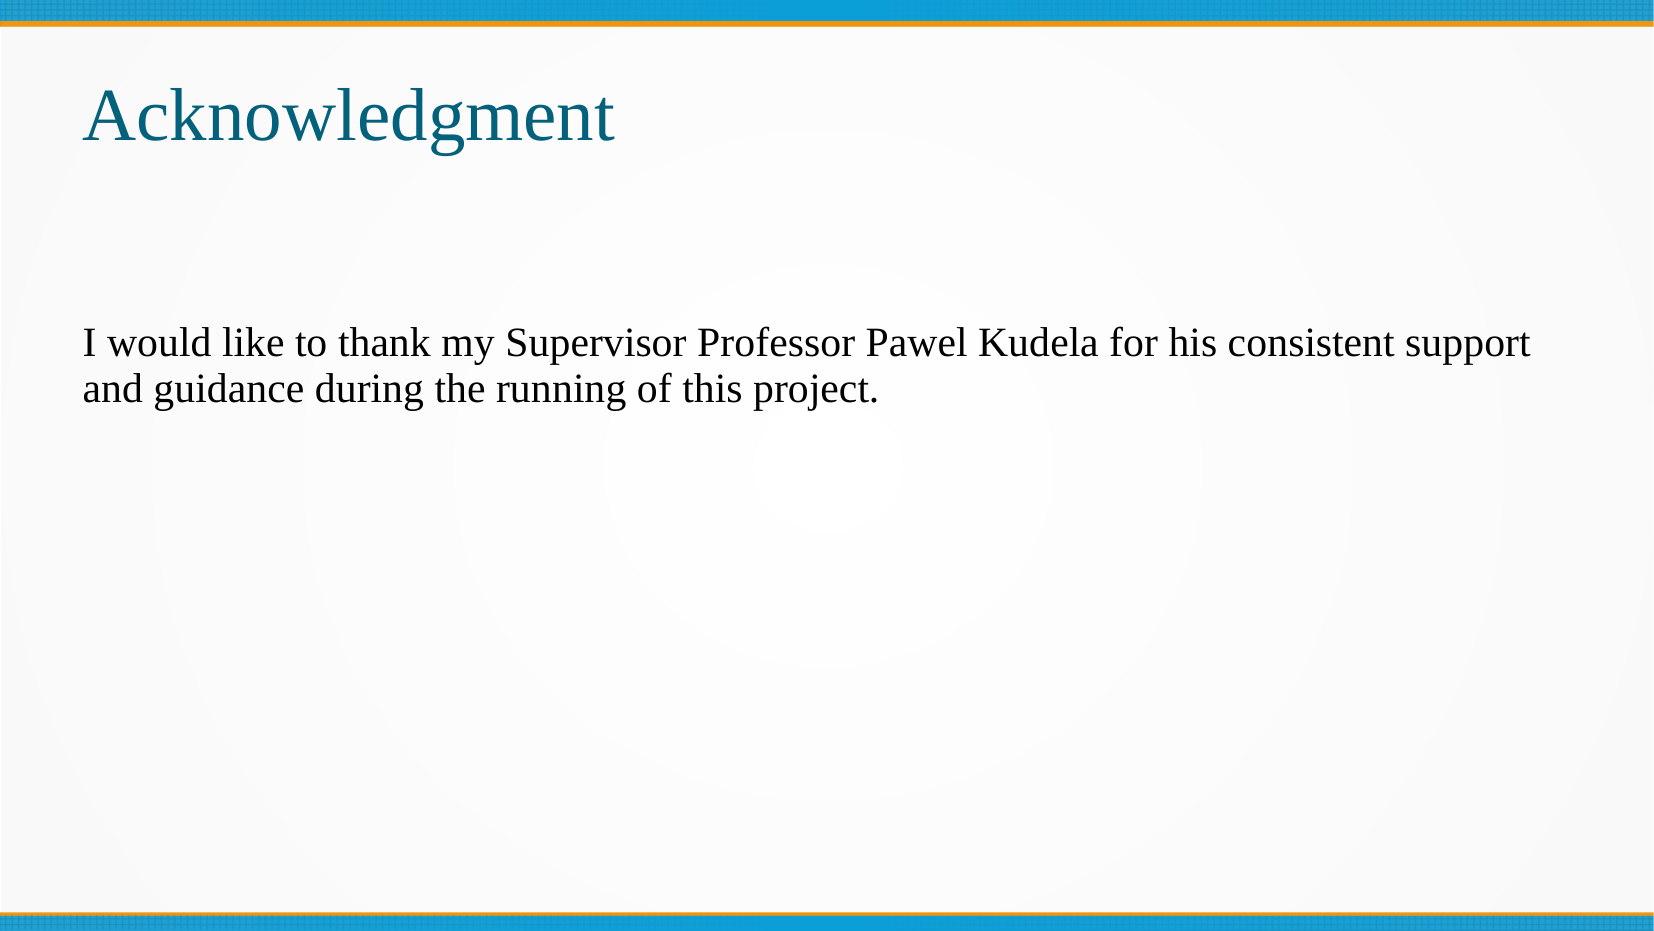

# Acknowledgment
I would like to thank my Supervisor Professor Pawel Kudela for his consistent support and guidance during the running of this project.